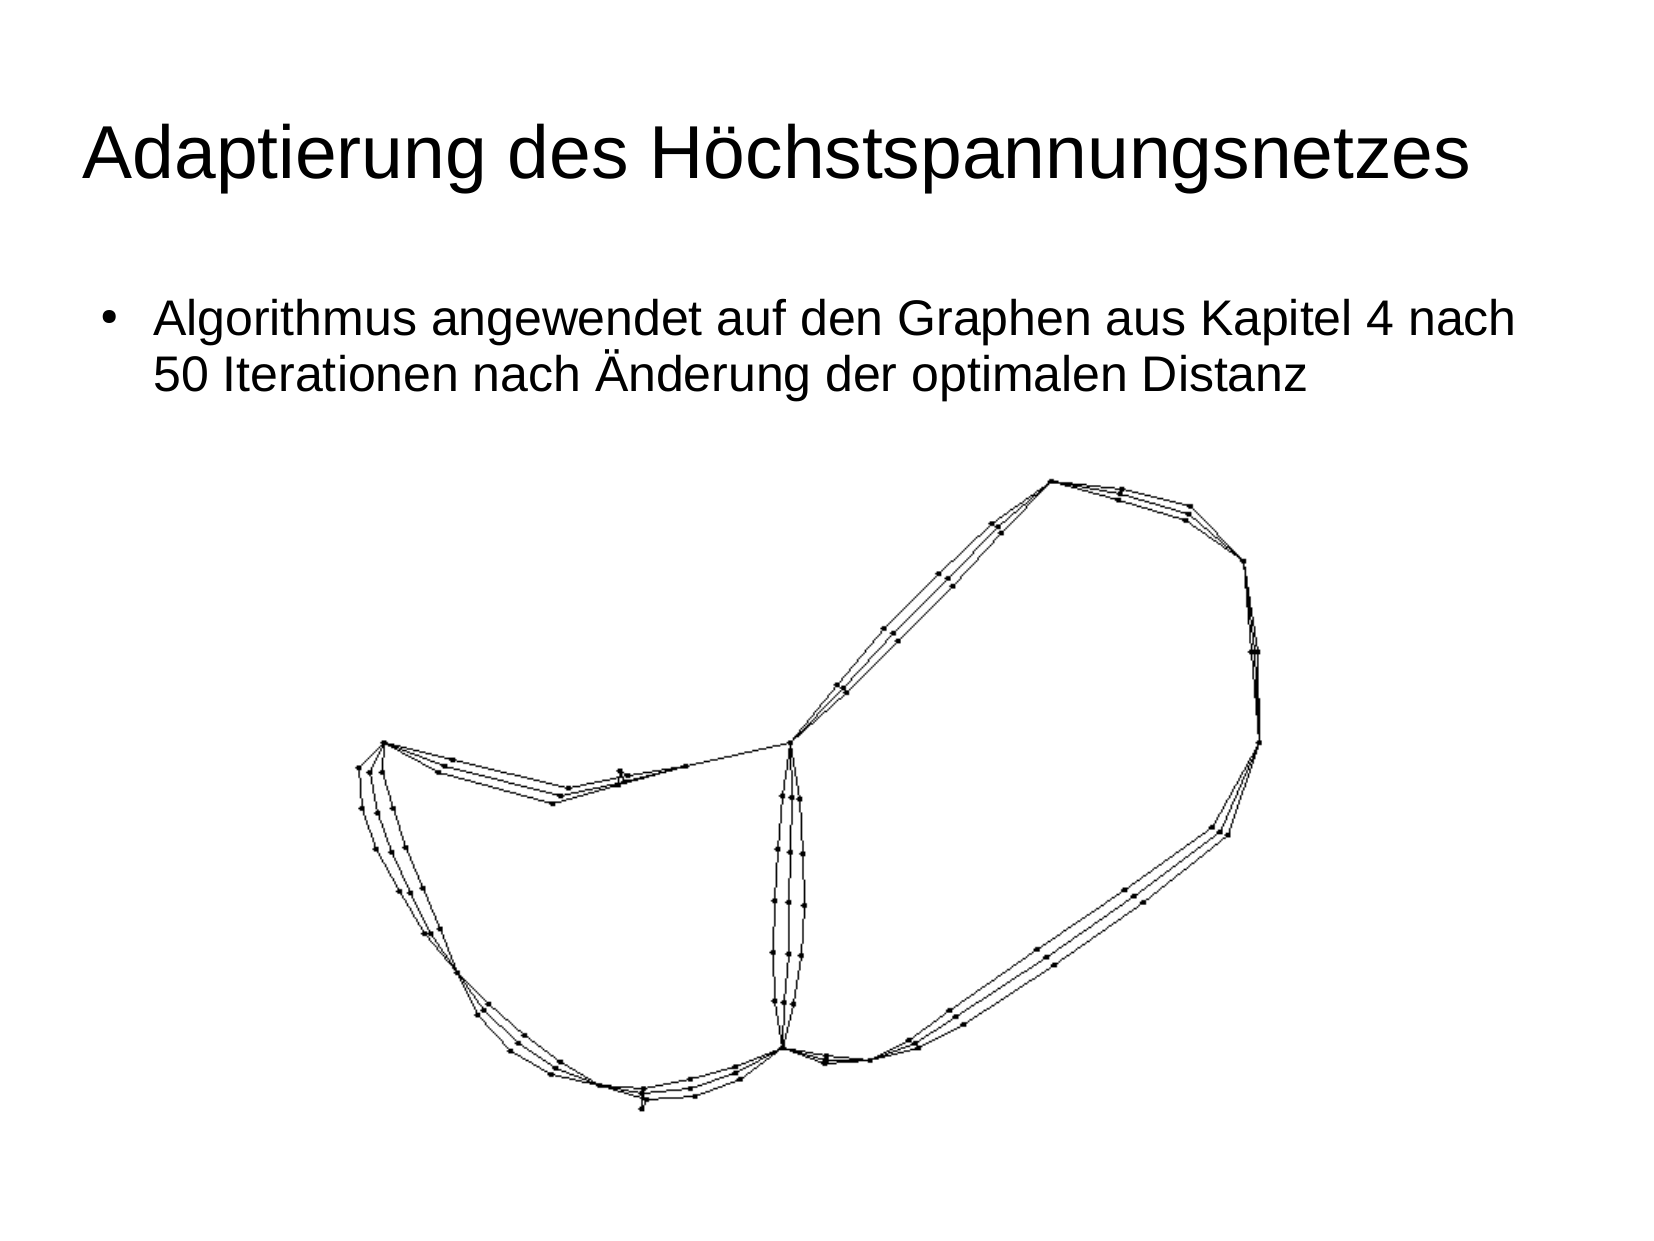

# Adaptierung des Höchstspannungsnetzes
Algorithmus angewendet auf den Graphen aus Kapitel 4 nach 50 Iterationen nach Änderung der optimalen Distanz